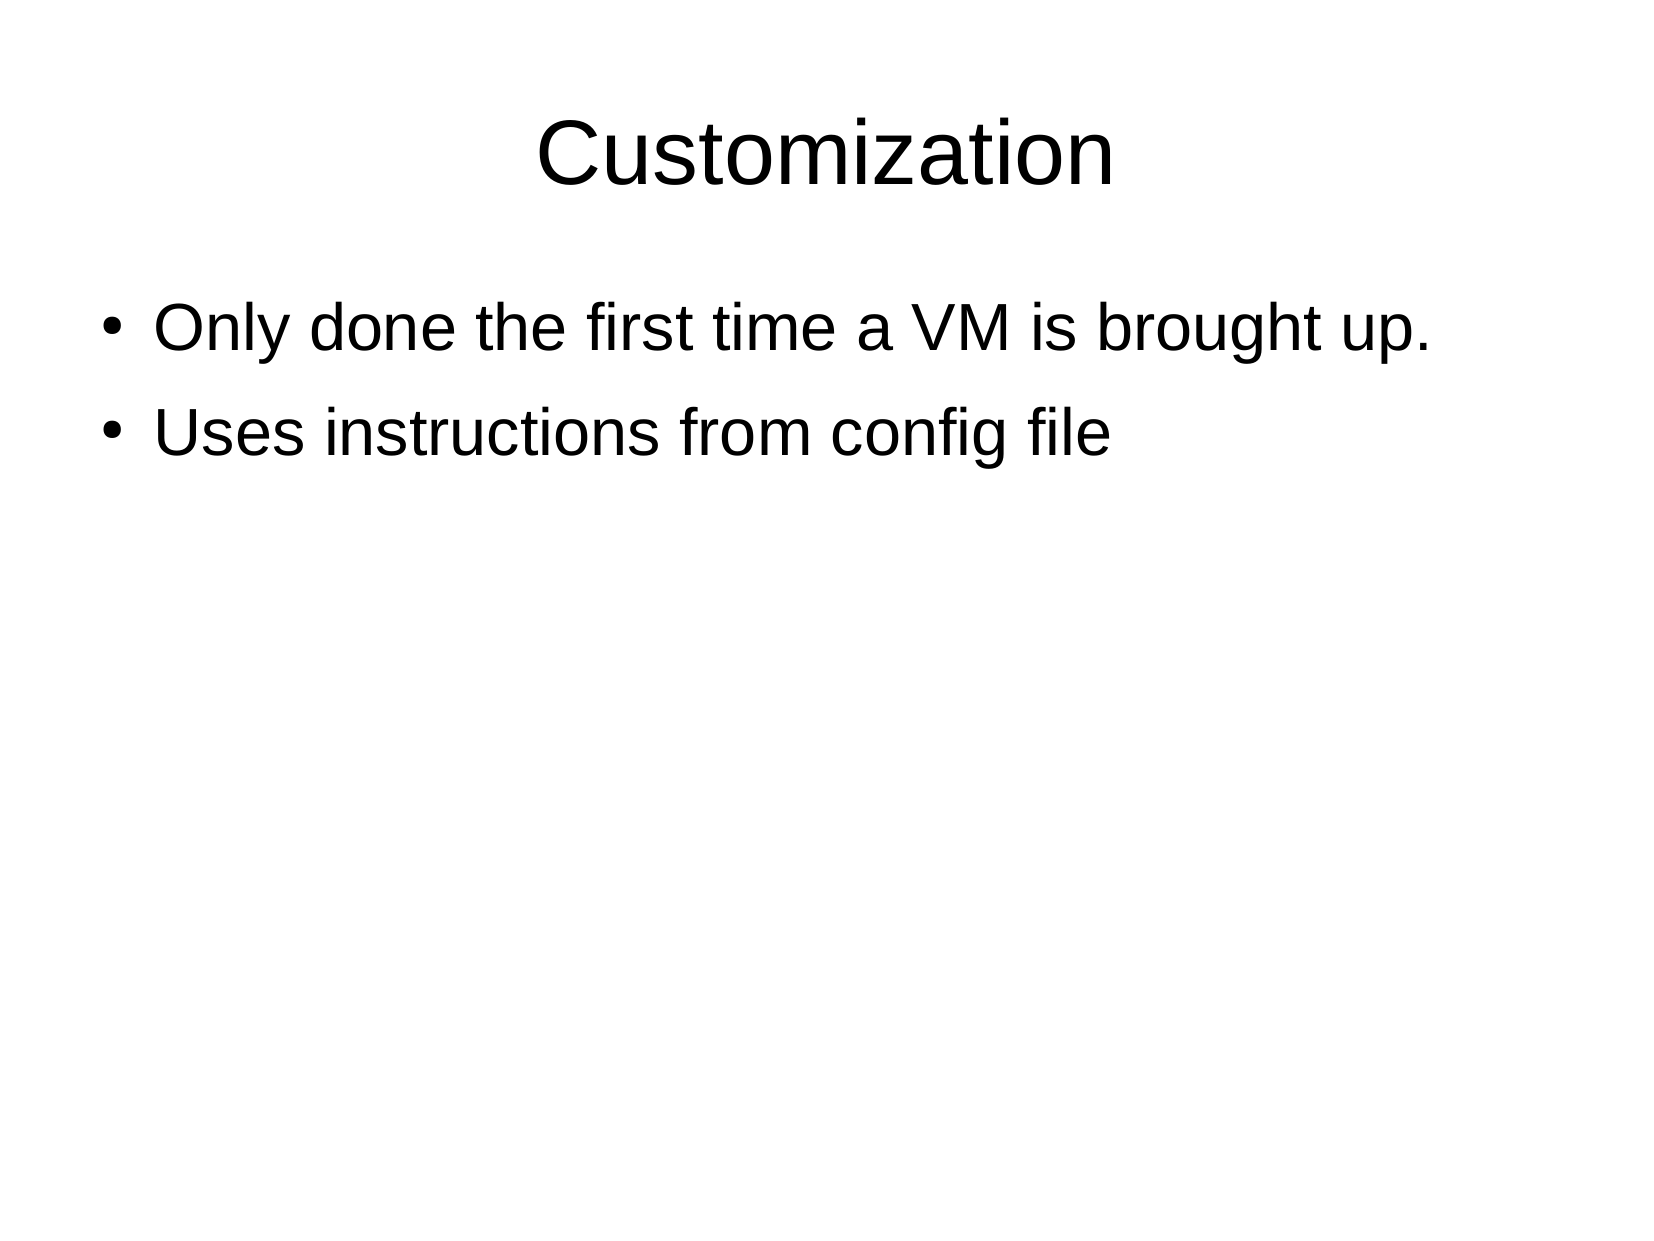

# Customization
Only done the first time a VM is brought up.
Uses instructions from config file